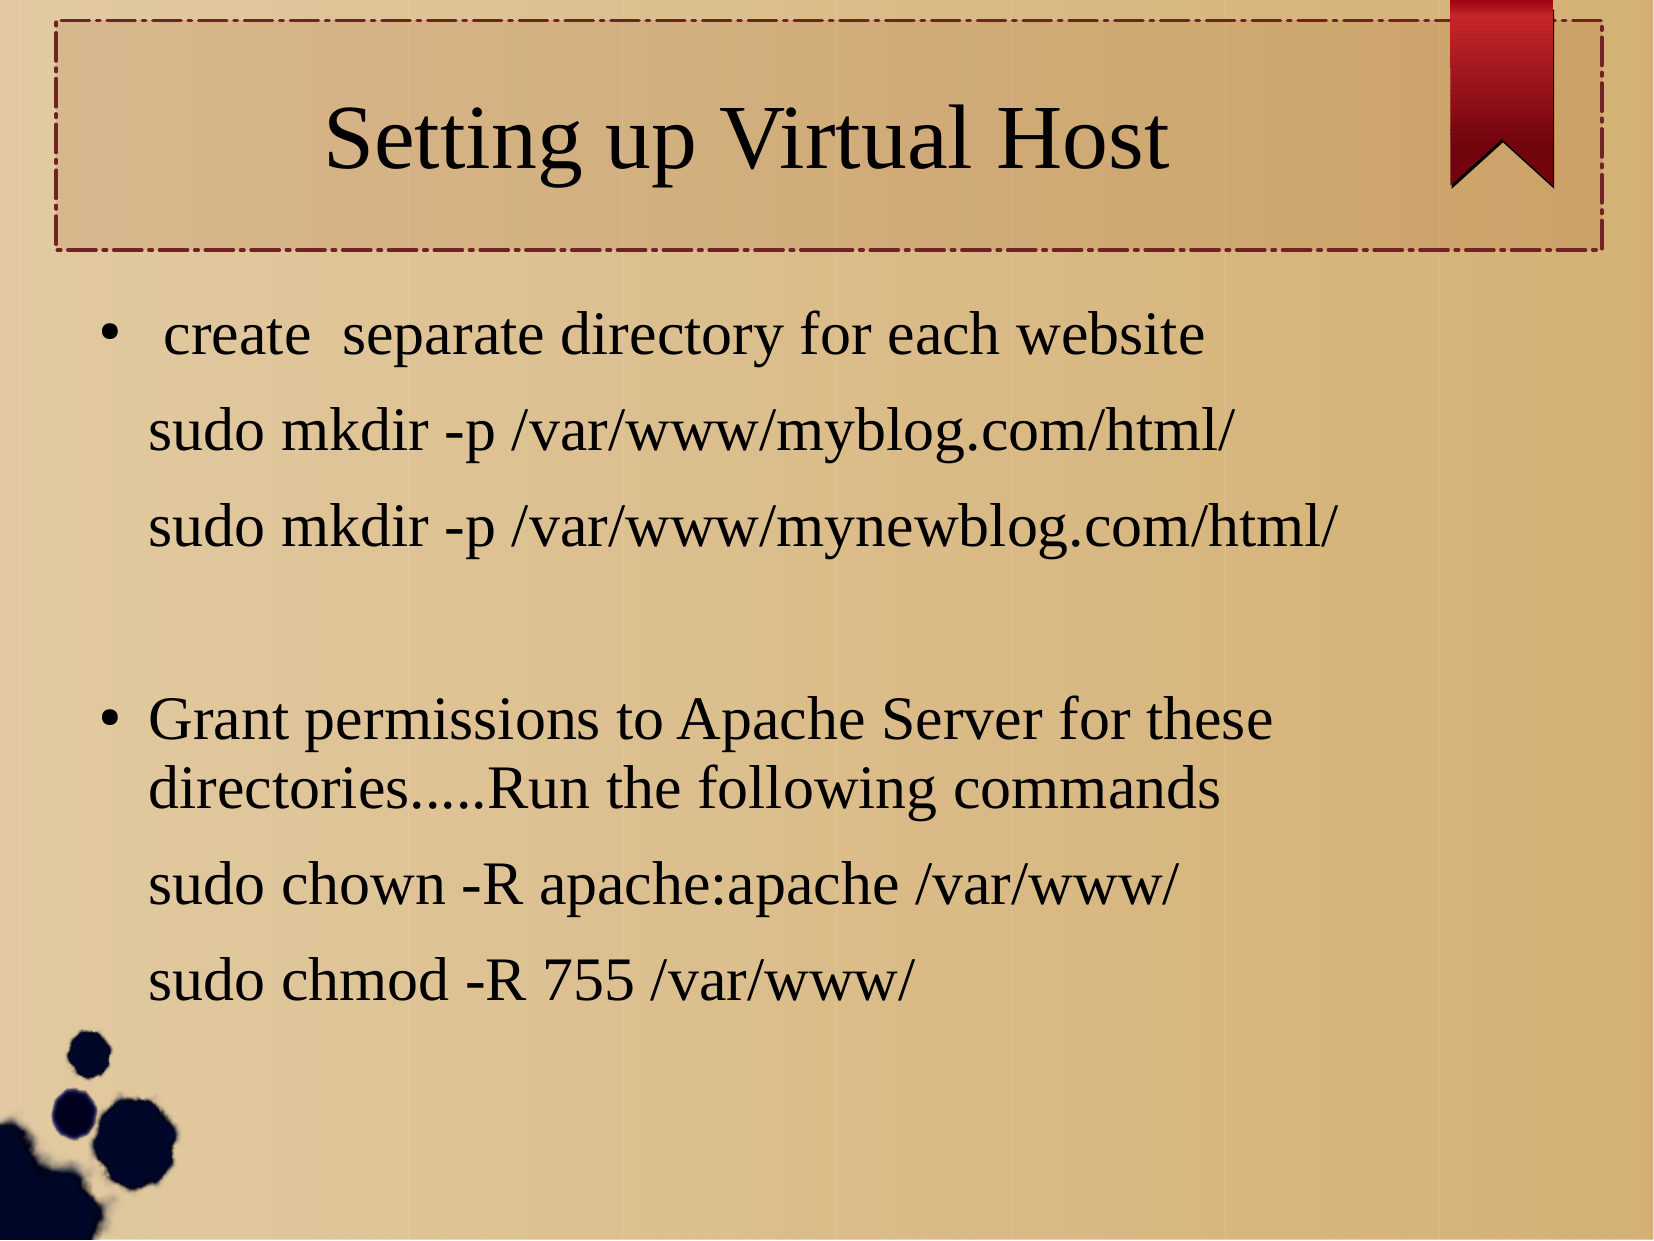

# Setting up Virtual Host
 create separate directory for each website
sudo mkdir -p /var/www/myblog.com/html/
sudo mkdir -p /var/www/mynewblog.com/html/
Grant permissions to Apache Server for these directories.....Run the following commands
sudo chown -R apache:apache /var/www/
sudo chmod -R 755 /var/www/